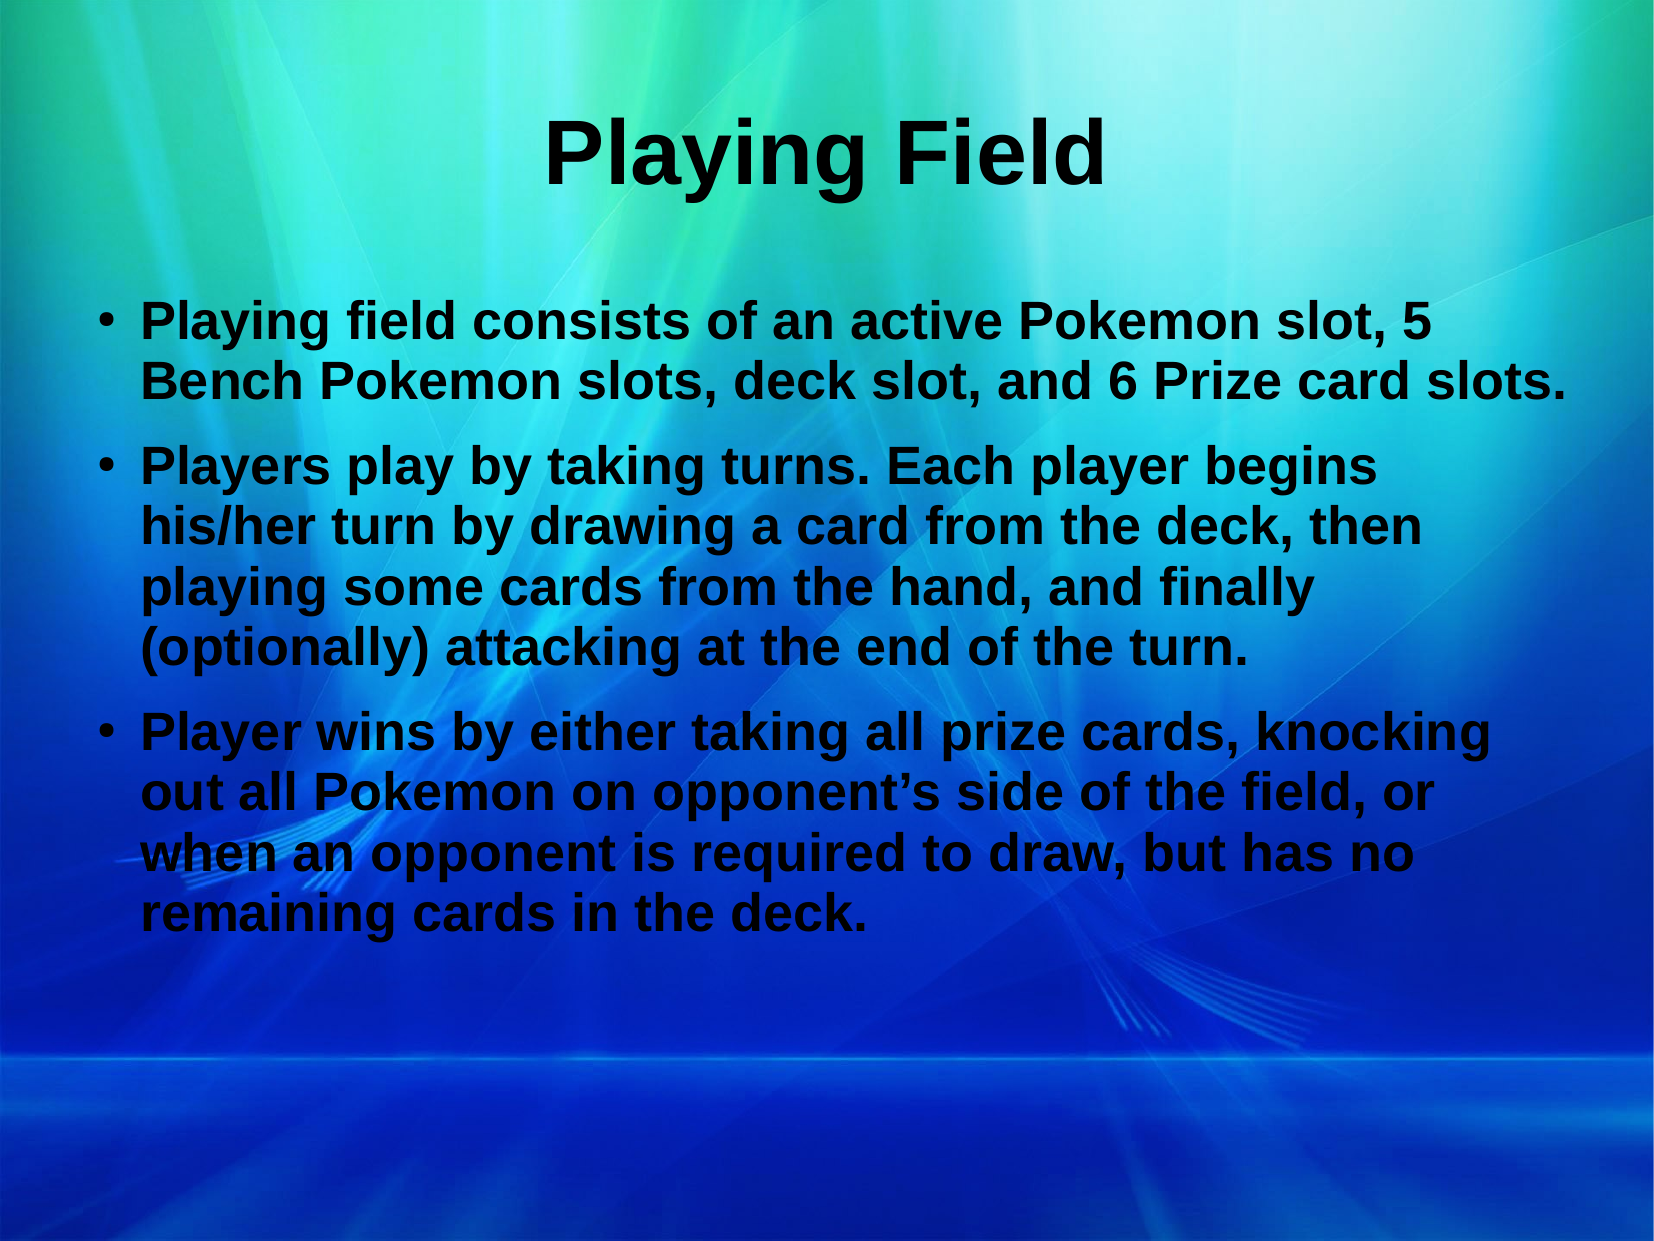

# Playing Field
Playing field consists of an active Pokemon slot, 5 Bench Pokemon slots, deck slot, and 6 Prize card slots.
Players play by taking turns. Each player begins his/her turn by drawing a card from the deck, then playing some cards from the hand, and finally (optionally) attacking at the end of the turn.
Player wins by either taking all prize cards, knocking out all Pokemon on opponent’s side of the field, or when an opponent is required to draw, but has no remaining cards in the deck.